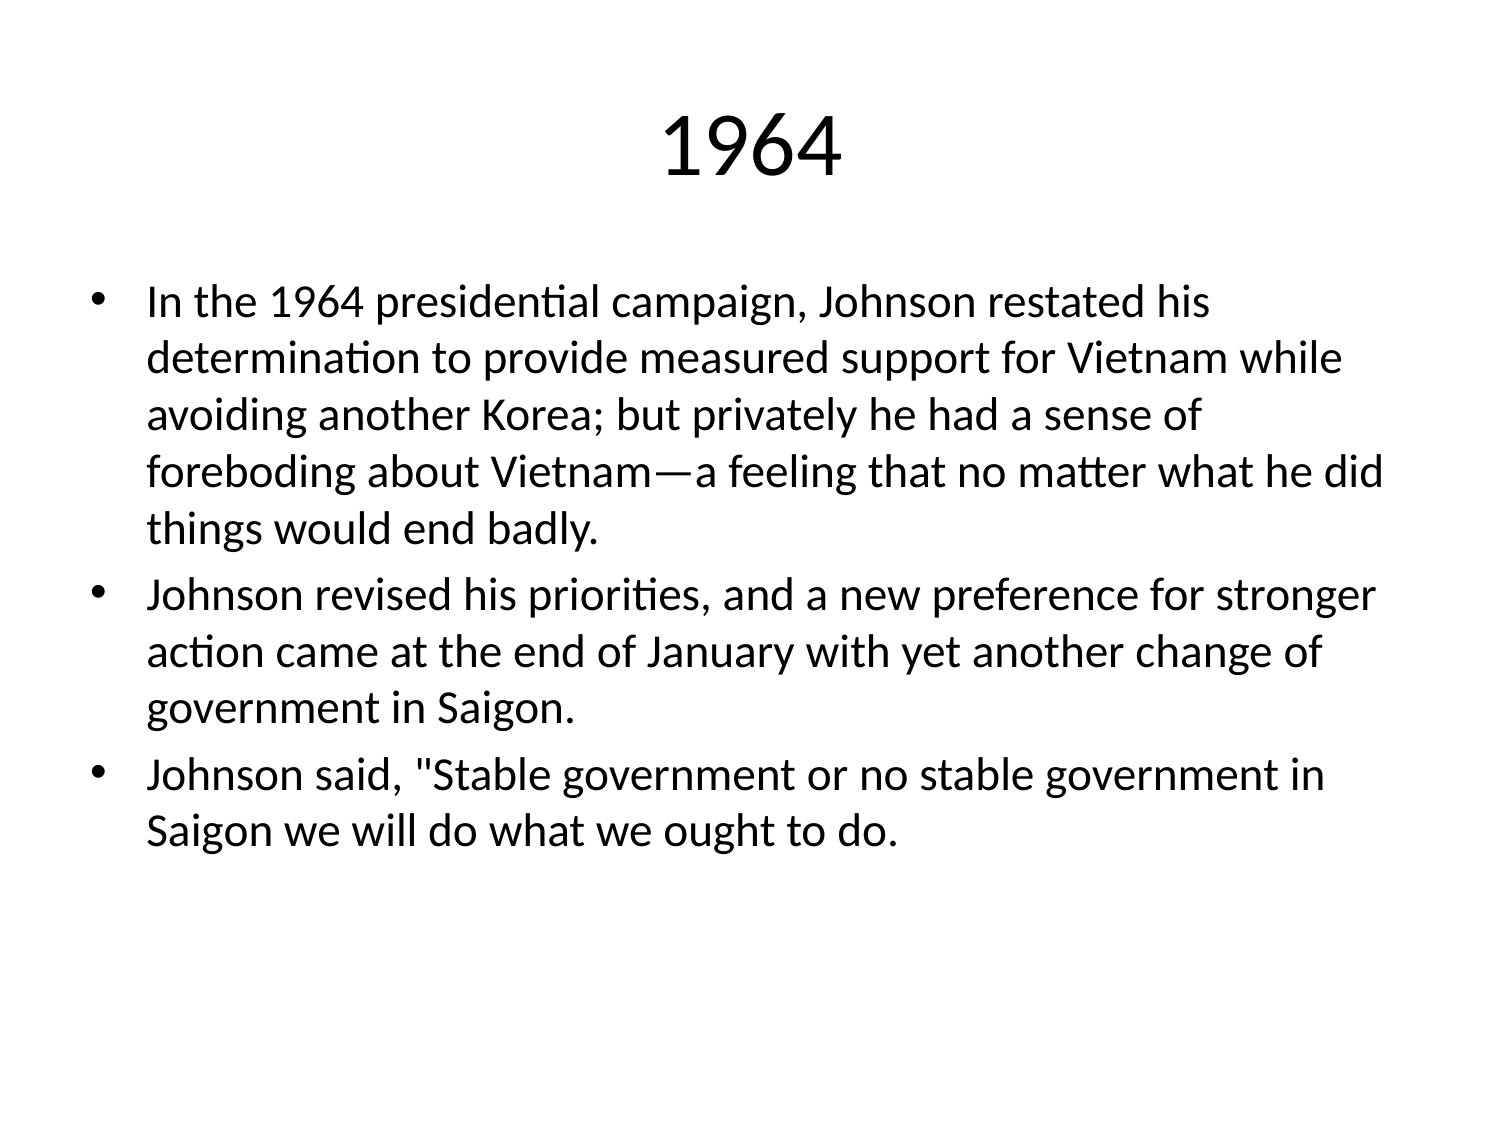

# 1964
In the 1964 presidential campaign, Johnson restated his determination to provide measured support for Vietnam while avoiding another Korea; but privately he had a sense of foreboding about Vietnam—a feeling that no matter what he did things would end badly.
Johnson revised his priorities, and a new preference for stronger action came at the end of January with yet another change of government in Saigon.
Johnson said, "Stable government or no stable government in Saigon we will do what we ought to do.